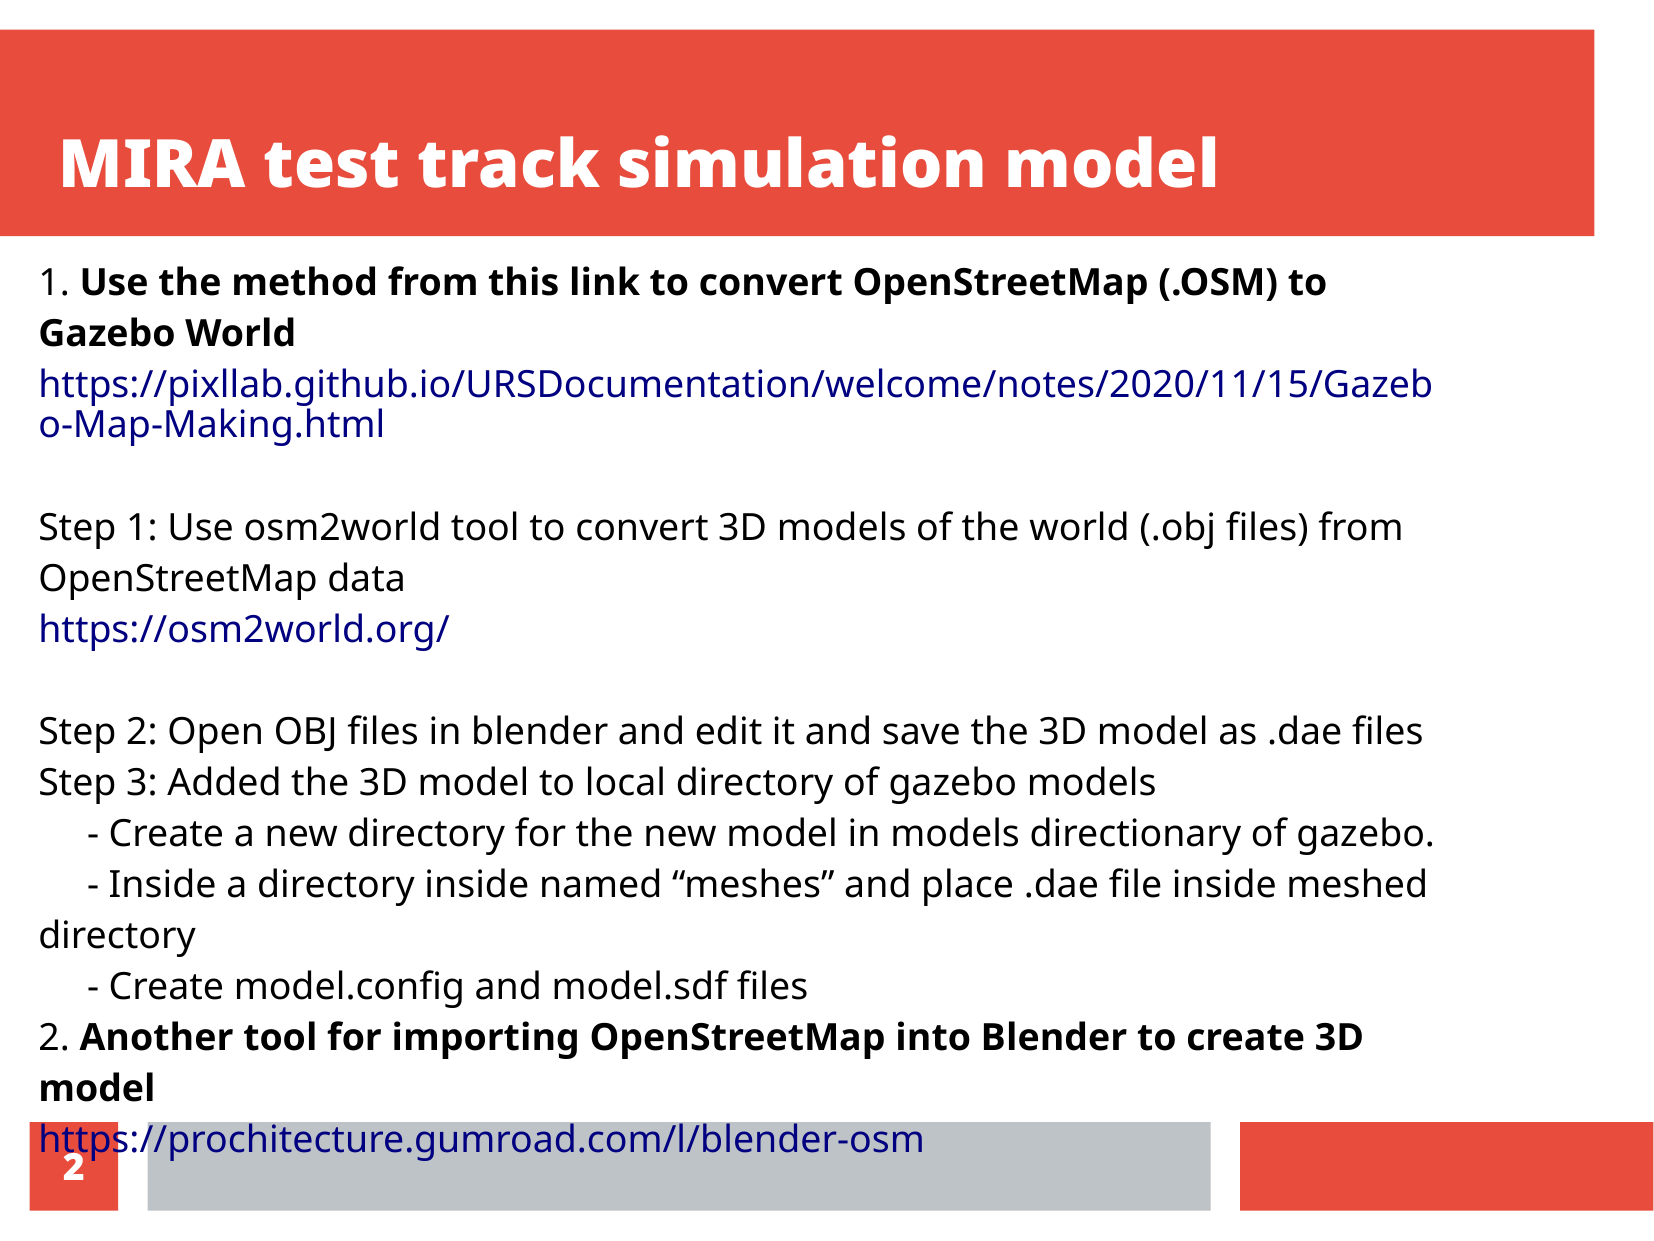

# MIRA test track simulation model
1. Use the method from this link to convert OpenStreetMap (.OSM) to Gazebo World
https://pixllab.github.io/URSDocumentation/welcome/notes/2020/11/15/Gazebo-Map-Making.html
Step 1: Use osm2world tool to convert 3D models of the world (.obj files) from OpenStreetMap data
https://osm2world.org/
Step 2: Open OBJ files in blender and edit it and save the 3D model as .dae files
Step 3: Added the 3D model to local directory of gazebo models
 - Create a new directory for the new model in models directionary of gazebo.
 - Inside a directory inside named “meshes” and place .dae file inside meshed directory
 - Create model.config and model.sdf files
2. Another tool for importing OpenStreetMap into Blender to create 3D model
https://prochitecture.gumroad.com/l/blender-osm
2